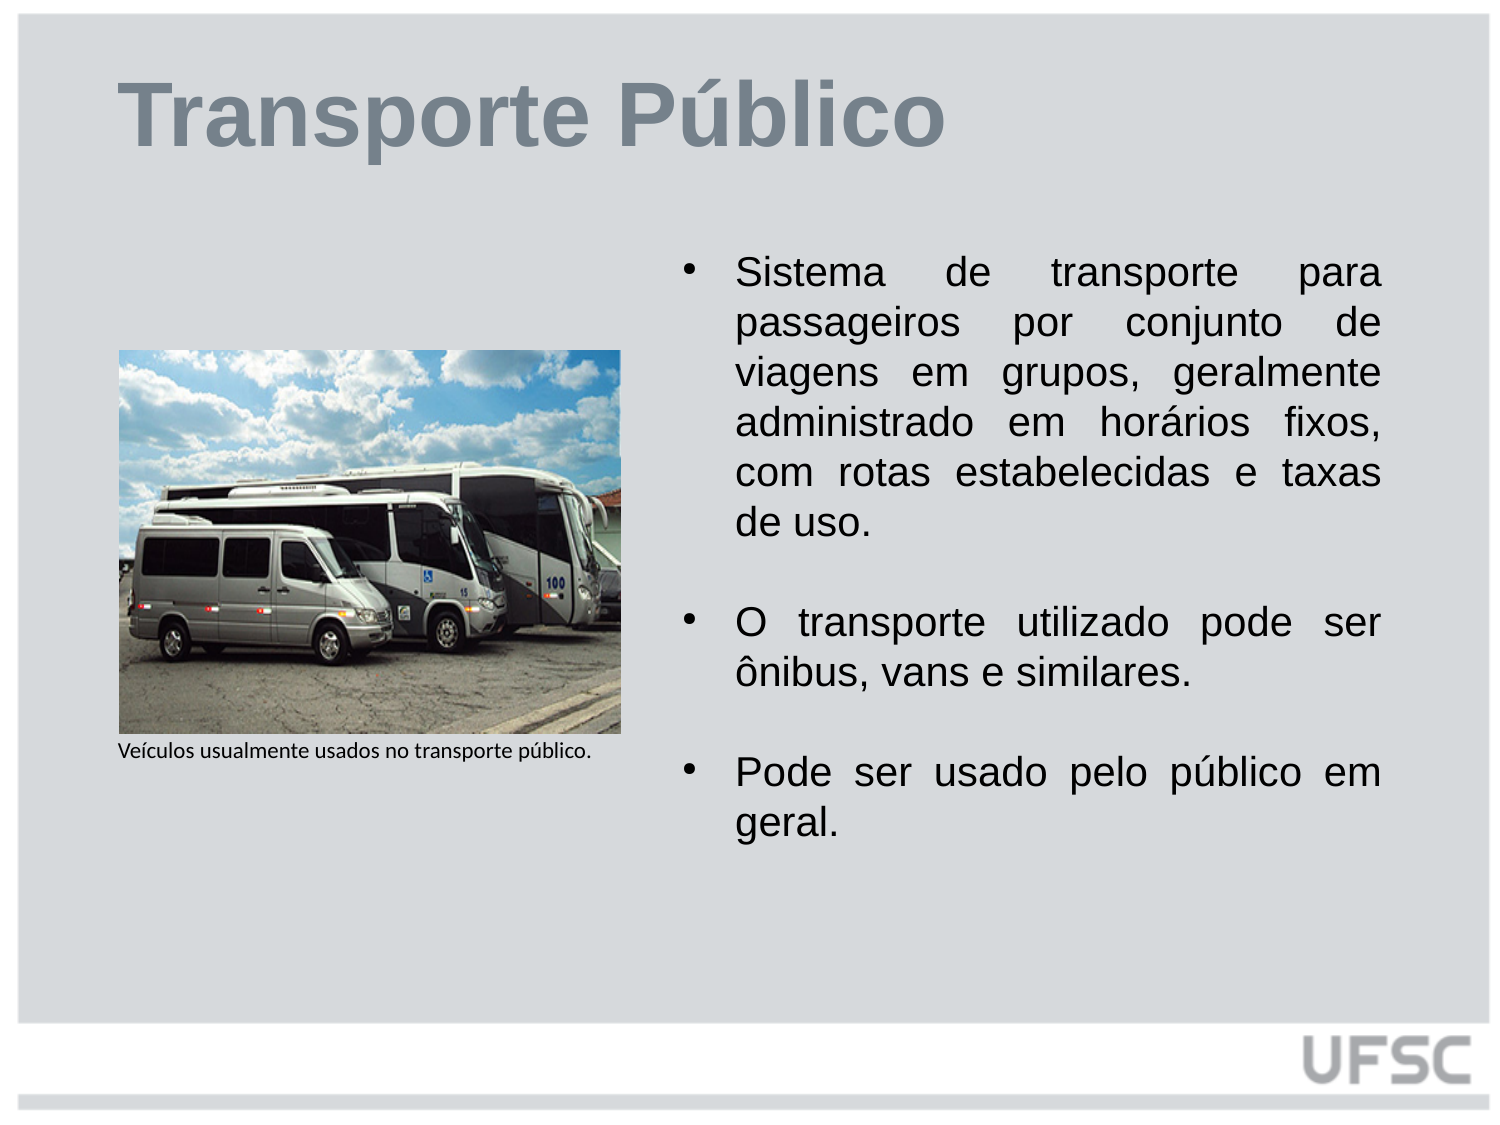

# Transporte Público
Sistema de transporte para passageiros por conjunto de viagens em grupos, geralmente administrado em horários fixos, com rotas estabelecidas e taxas de uso.
O transporte utilizado pode ser ônibus, vans e similares.
Pode ser usado pelo público em geral.
Veículos usualmente usados no transporte público.